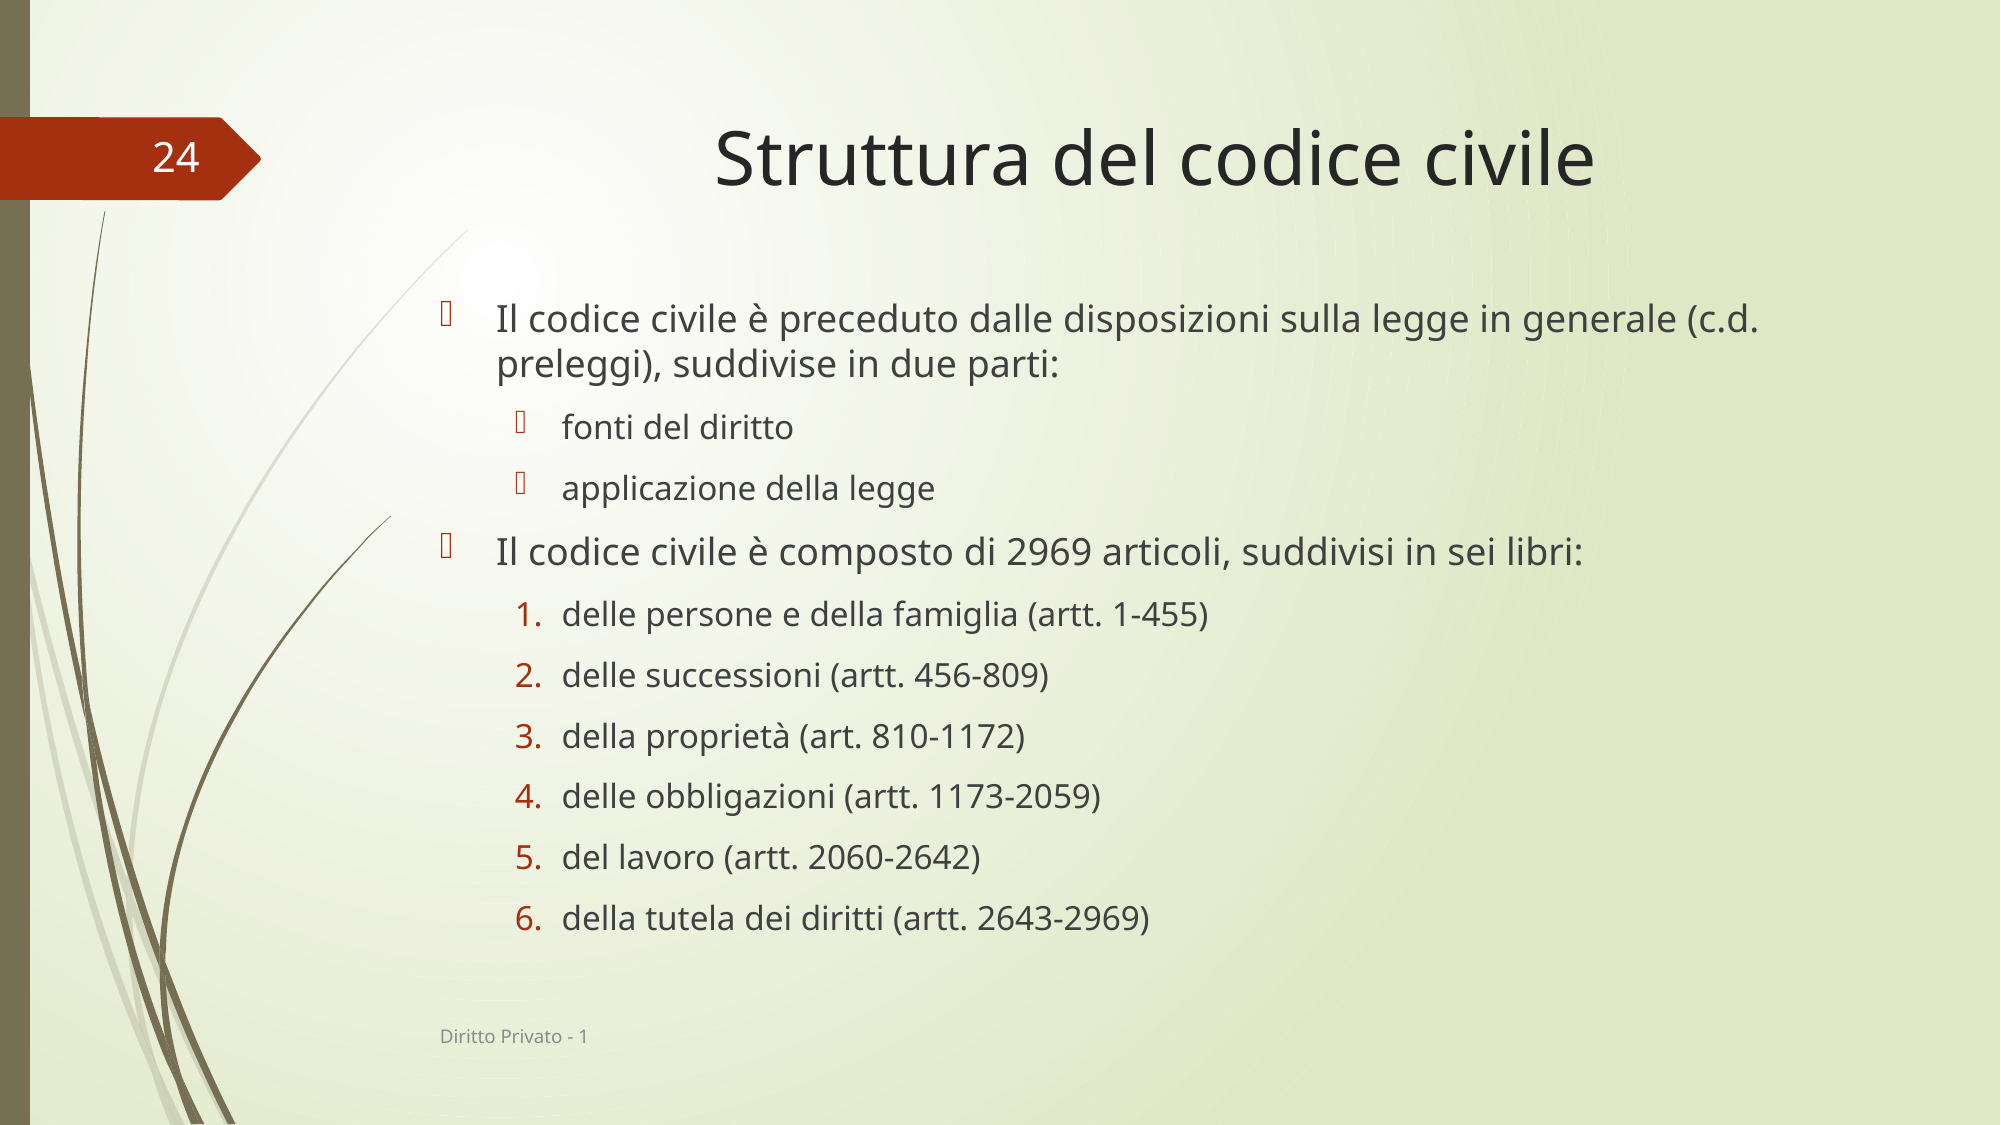

# Struttura del codice civile
Il codice civile è preceduto dalle disposizioni sulla legge in generale (c.d. preleggi), suddivise in due parti:
fonti del diritto
applicazione della legge
Il codice civile è composto di 2969 articoli, suddivisi in sei libri:
delle persone e della famiglia (artt. 1-455)
delle successioni (artt. 456-809)
della proprietà (art. 810-1172)
delle obbligazioni (artt. 1173-2059)
del lavoro (artt. 2060-2642)
della tutela dei diritti (artt. 2643-2969)
Diritto Privato - 1